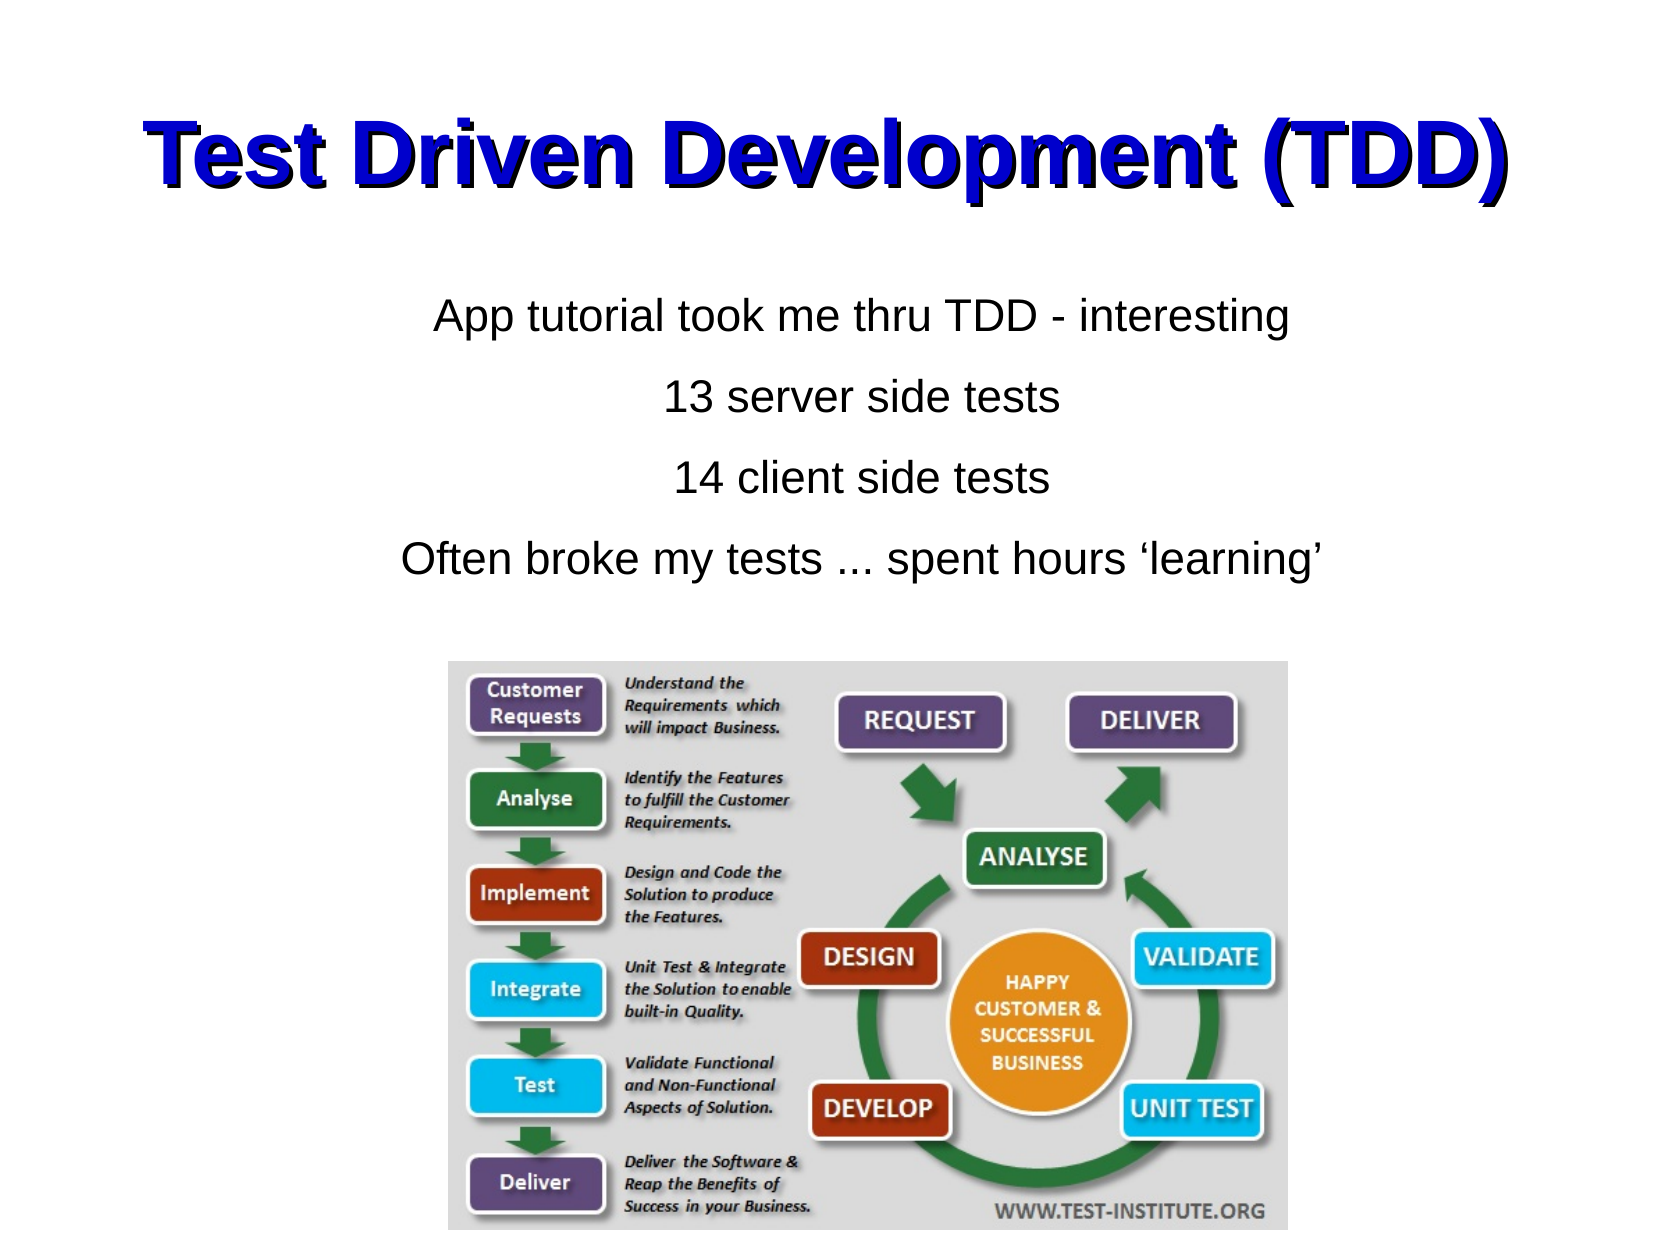

# Test Driven Development (TDD)
App tutorial took me thru TDD - interesting
13 server side tests
14 client side tests
Often broke my tests ... spent hours ‘learning’